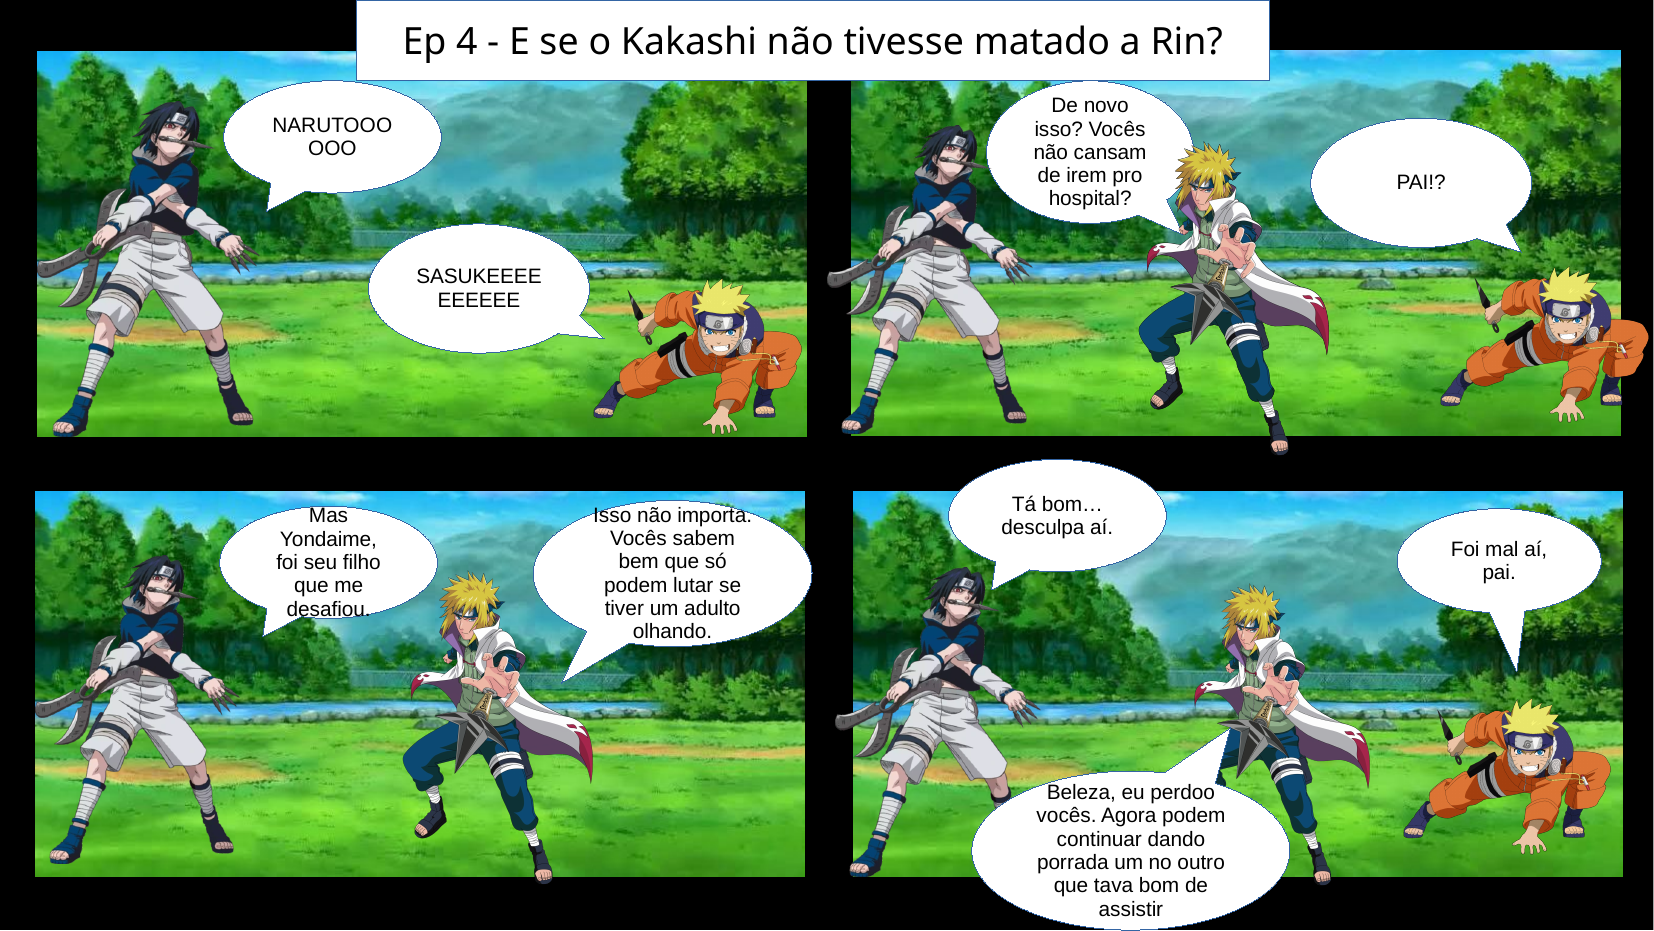

Ep 4 - E se o Kakashi não tivesse matado a Rin?
NARUTOOOOOO
De novo isso? Vocês não cansam de irem pro hospital?
PAI!?
SASUKEEEEEEEEEE
Tá bom… desculpa aí.
Isso não importa. Vocês sabem bem que só podem lutar se tiver um adulto olhando.
Mas Yondaime, foi seu filho que me desafiou.
Foi mal aí, pai.
Beleza, eu perdoo vocês. Agora podem continuar dando porrada um no outro que tava bom de assistir